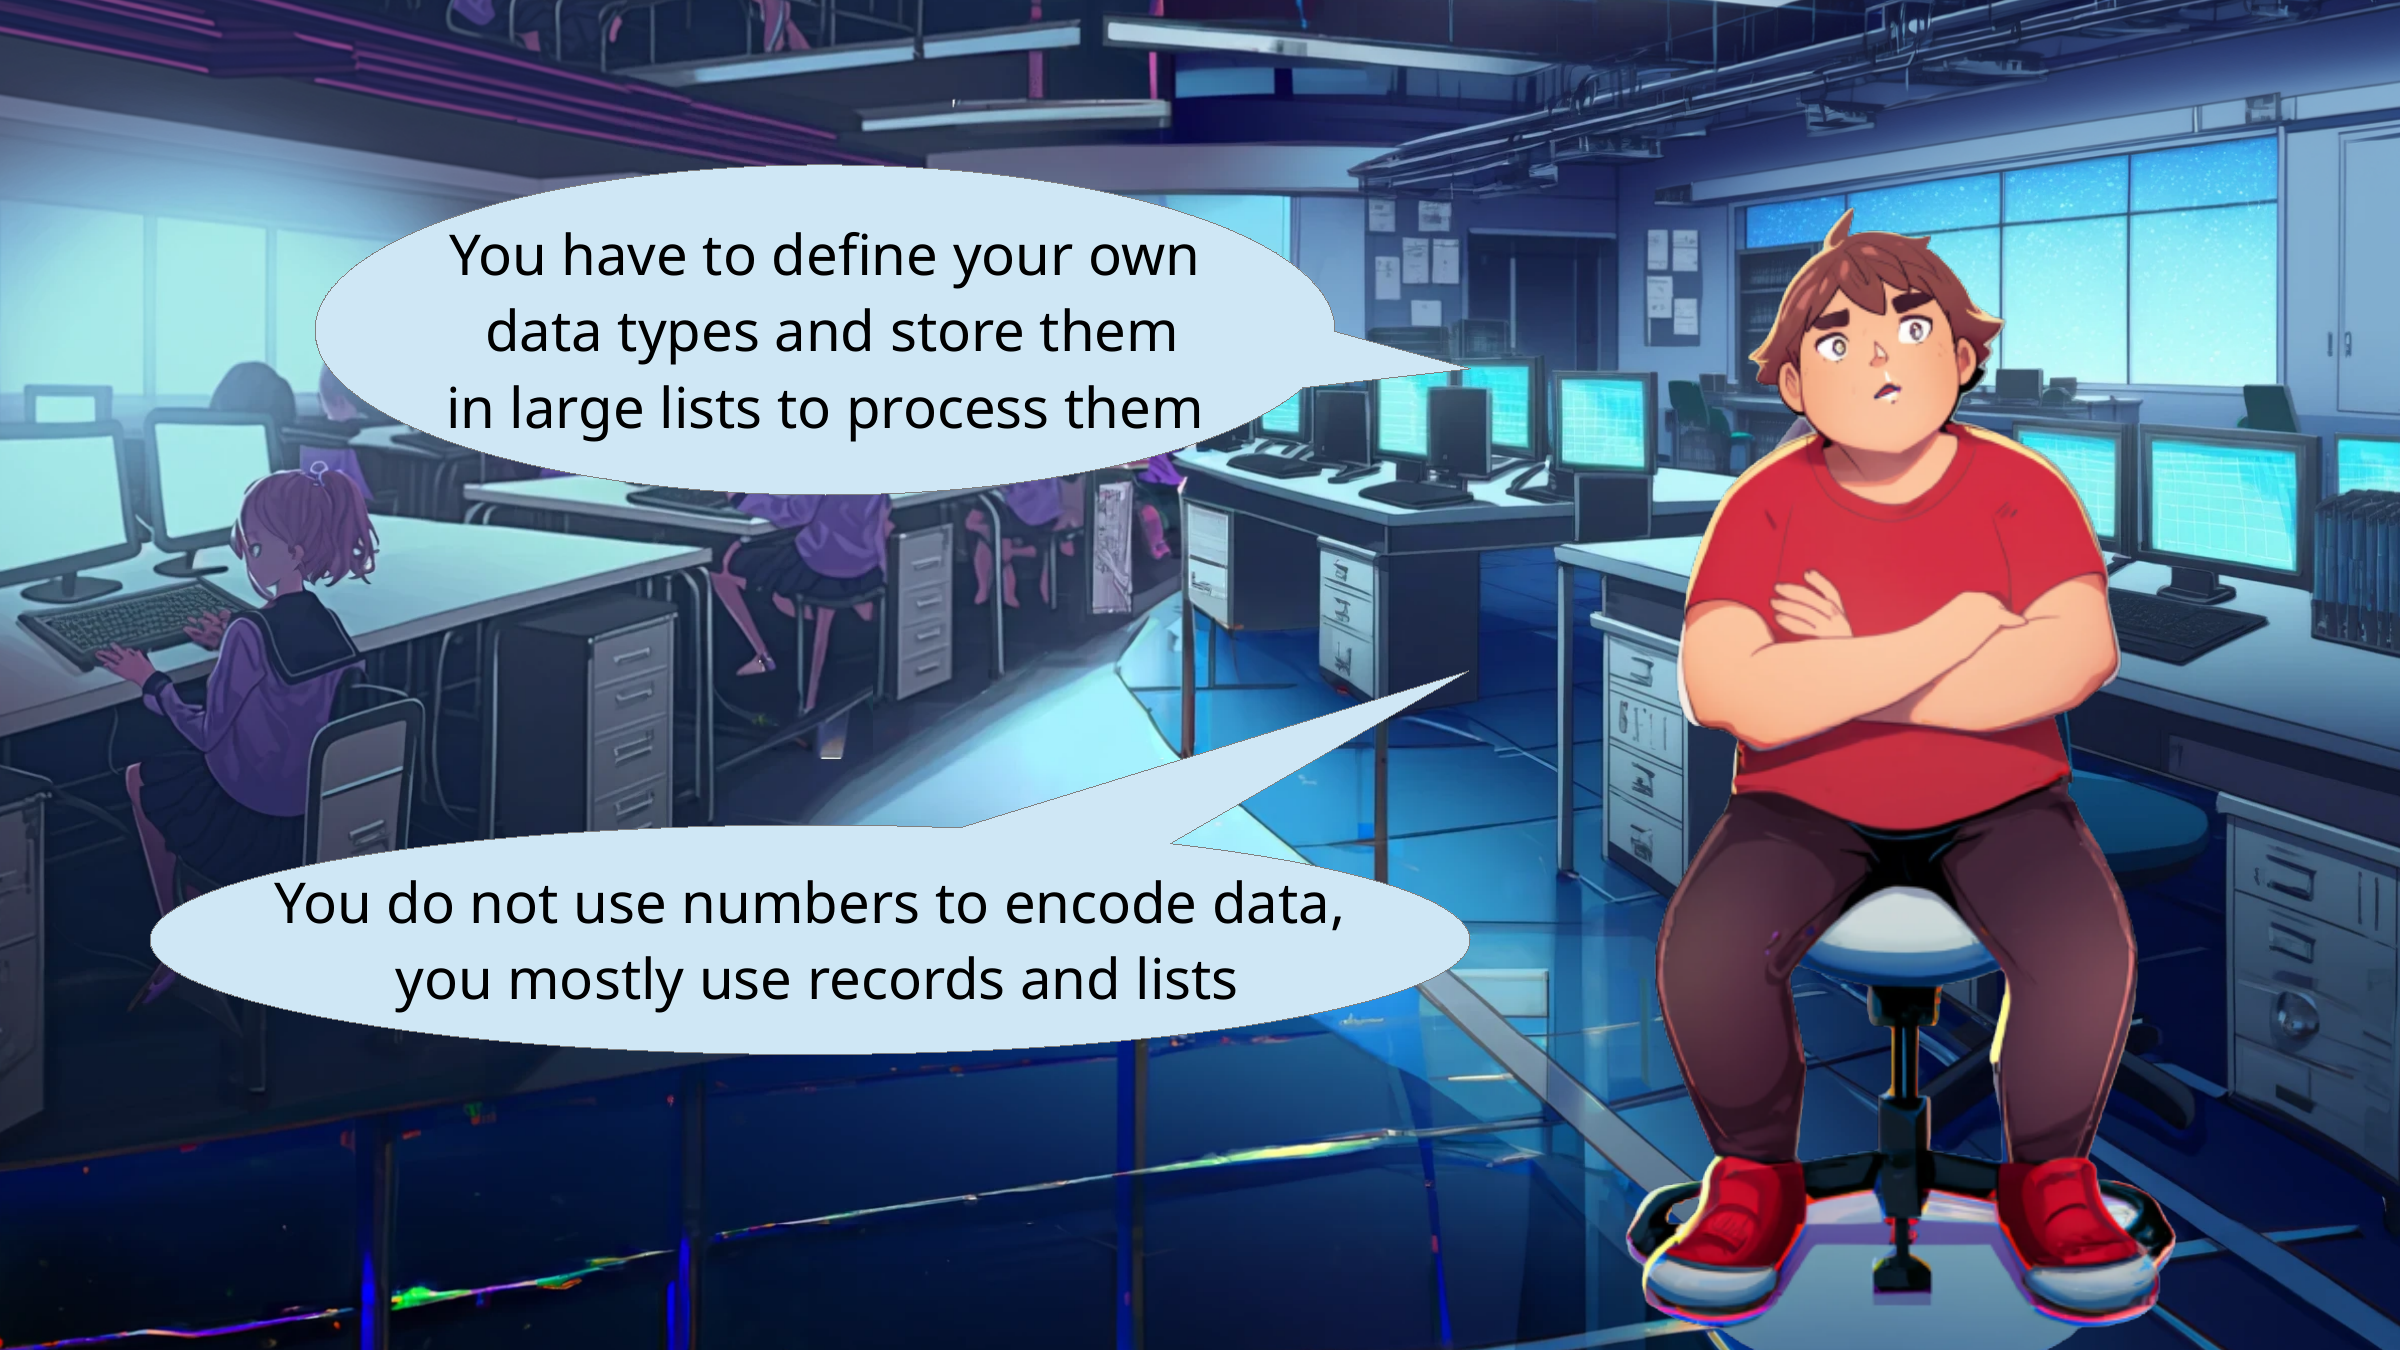

You have to define your own
 data types and store them
in large lists to process them
You do not use numbers to encode data,
 you mostly use records and lists